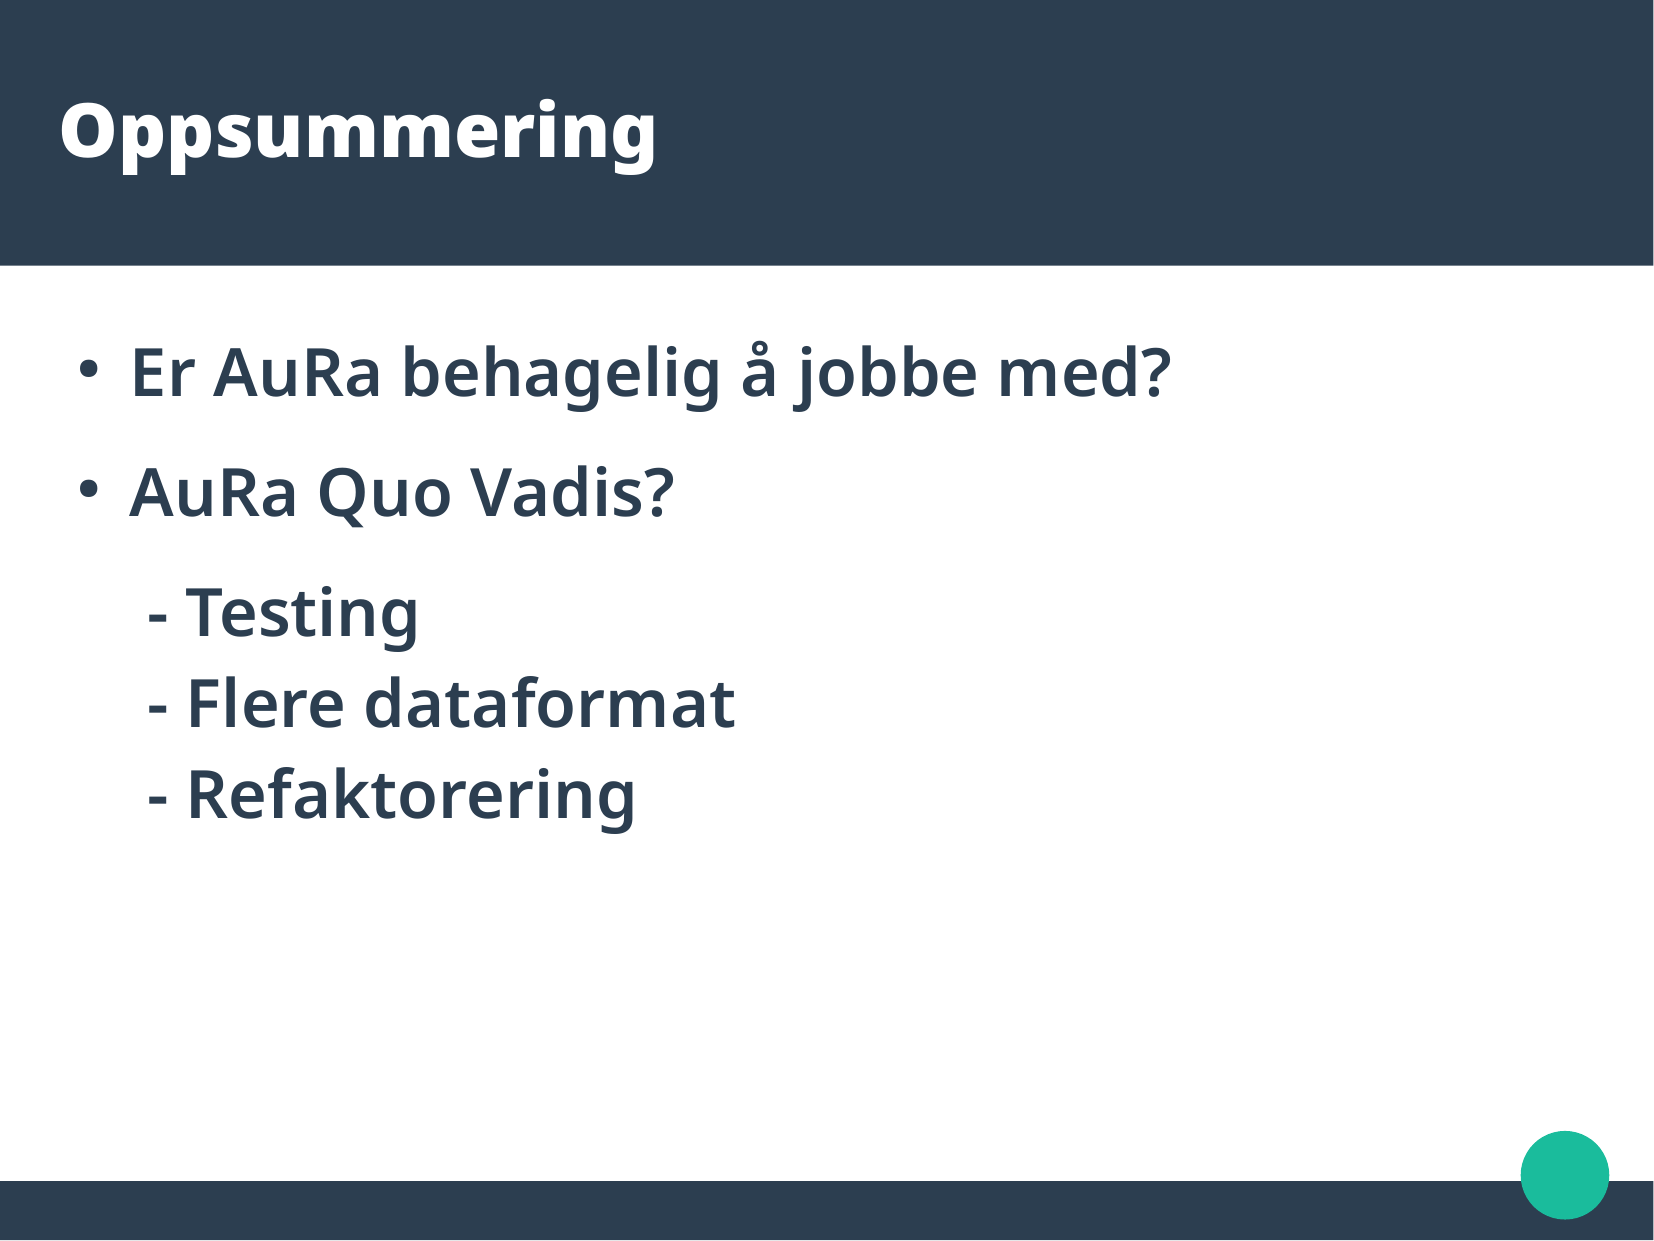

# Oppsummering
Er AuRa behagelig å jobbe med?
AuRa Quo Vadis?
 - Testing
 - Flere dataformat
 - Refaktorering